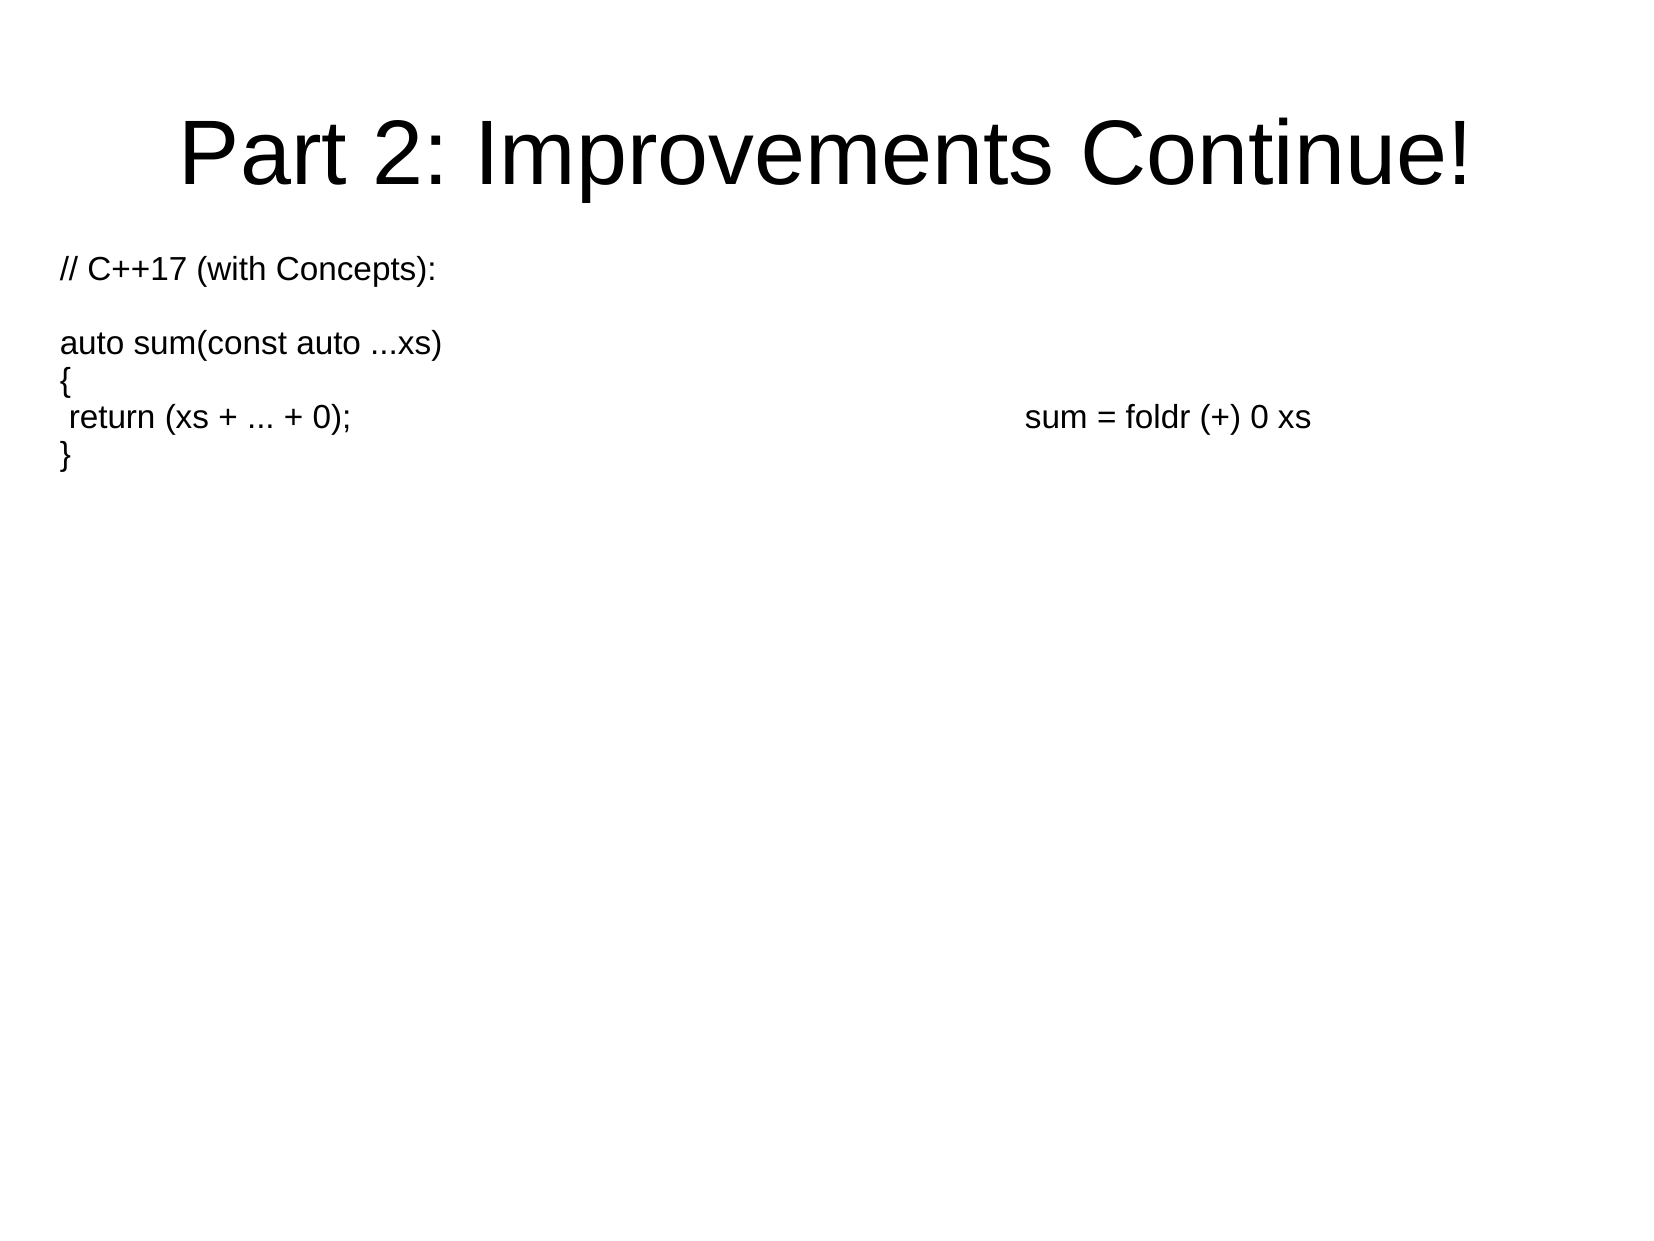

# Part 2: Improvements Continue!
// C++17 (with Concepts):
auto sum(const auto ...xs)
{
 return (xs + ... + 0); sum = foldr (+) 0 xs
}